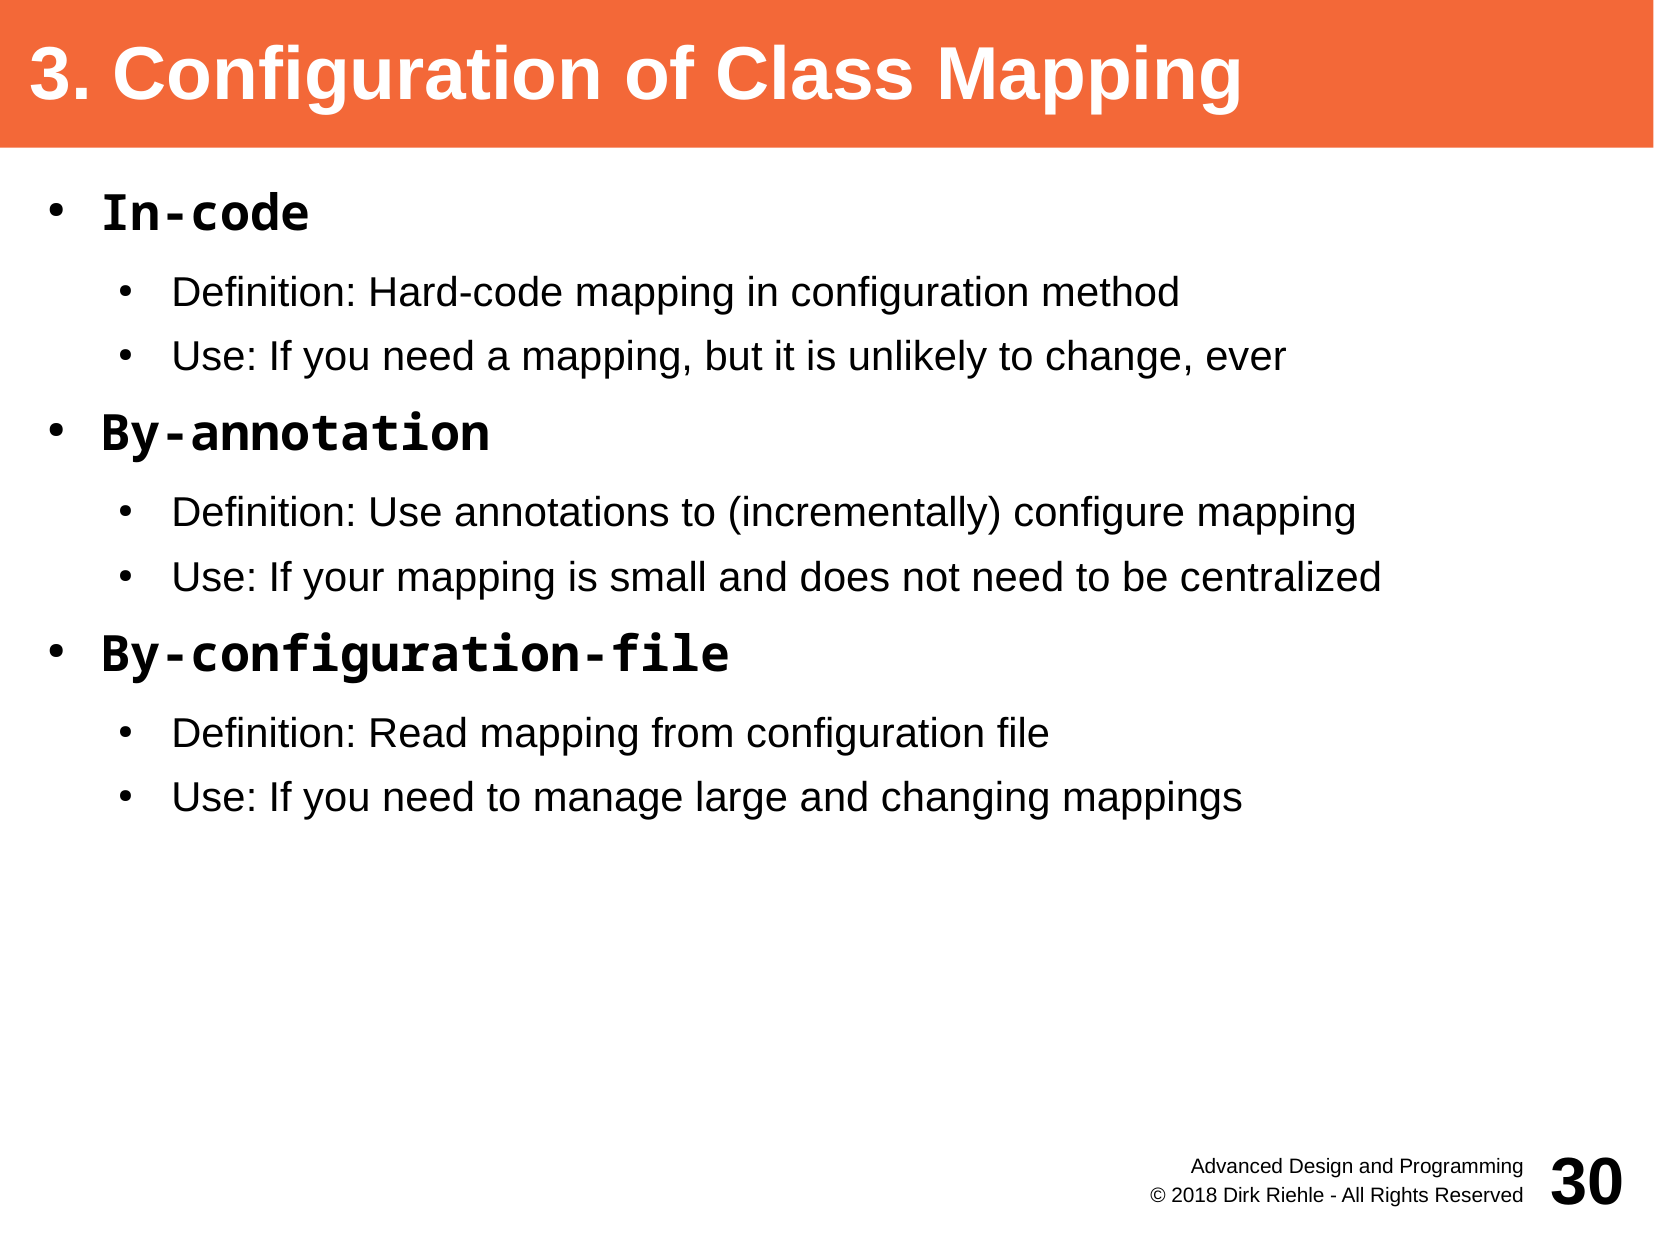

# 3. Configuration of Class Mapping
In-code
Definition: Hard-code mapping in configuration method
Use: If you need a mapping, but it is unlikely to change, ever
By-annotation
Definition: Use annotations to (incrementally) configure mapping
Use: If your mapping is small and does not need to be centralized
By-configuration-file
Definition: Read mapping from configuration file
Use: If you need to manage large and changing mappings
Advanced Design and Programming
30
© 2018 Dirk Riehle - All Rights Reserved